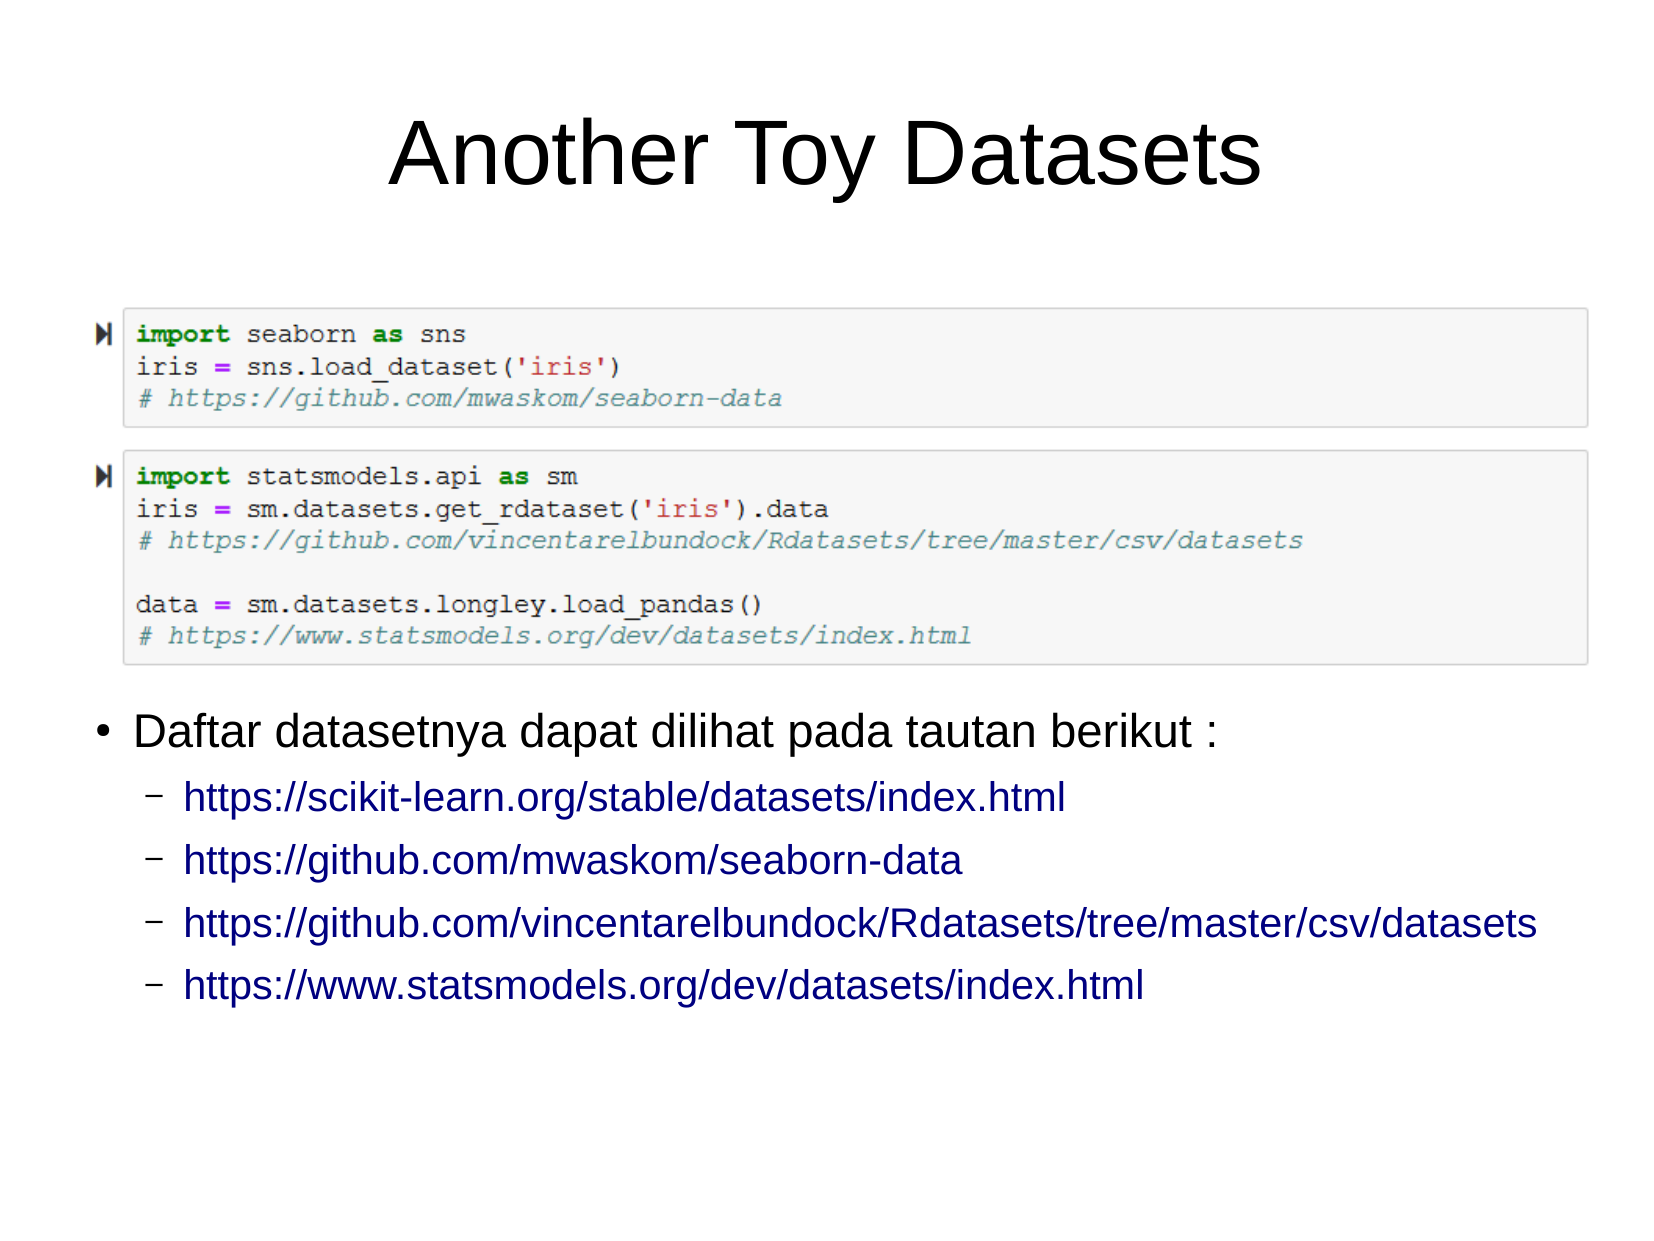

# Another Toy Datasets
Daftar datasetnya dapat dilihat pada tautan berikut :
https://scikit-learn.org/stable/datasets/index.html
https://github.com/mwaskom/seaborn-data
https://github.com/vincentarelbundock/Rdatasets/tree/master/csv/datasets
https://www.statsmodels.org/dev/datasets/index.html